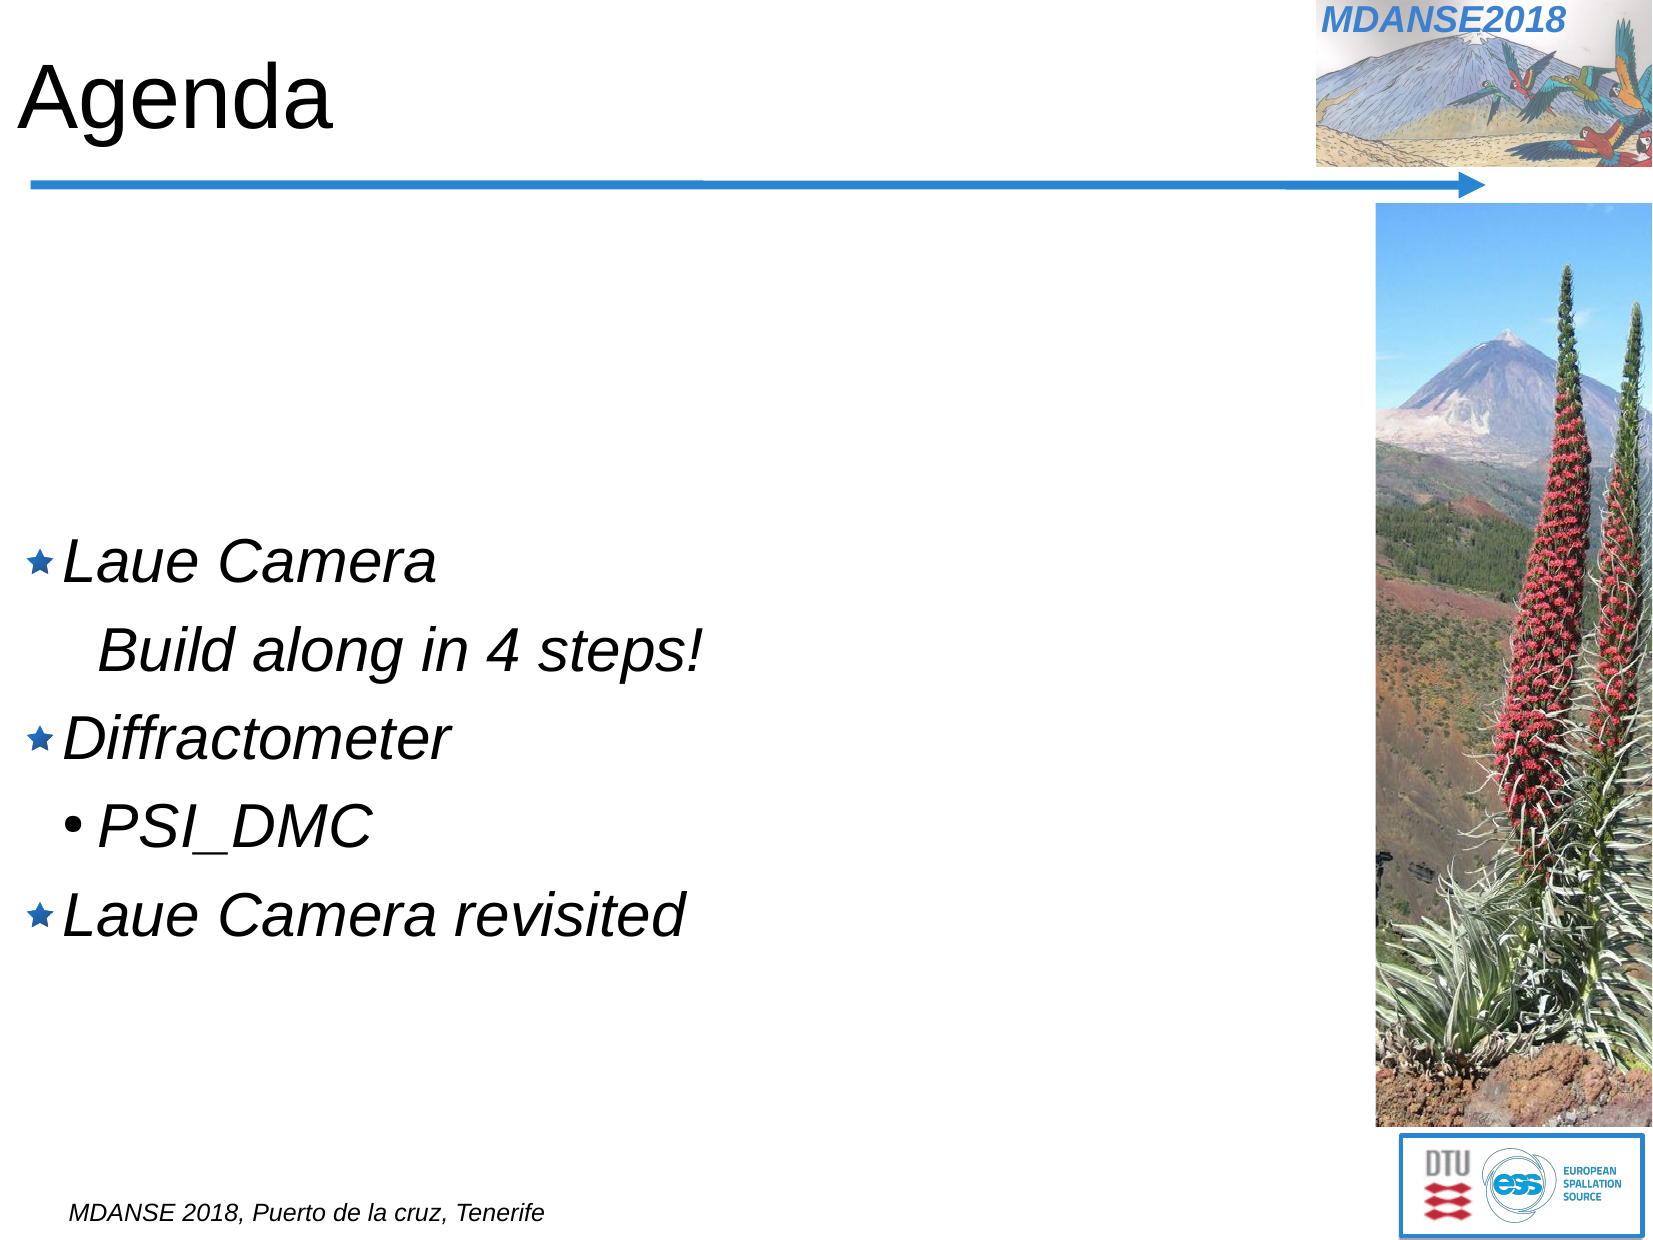

Agenda
# Laue Camera
Build along in 4 steps!
Diffractometer
PSI_DMC
Laue Camera revisited